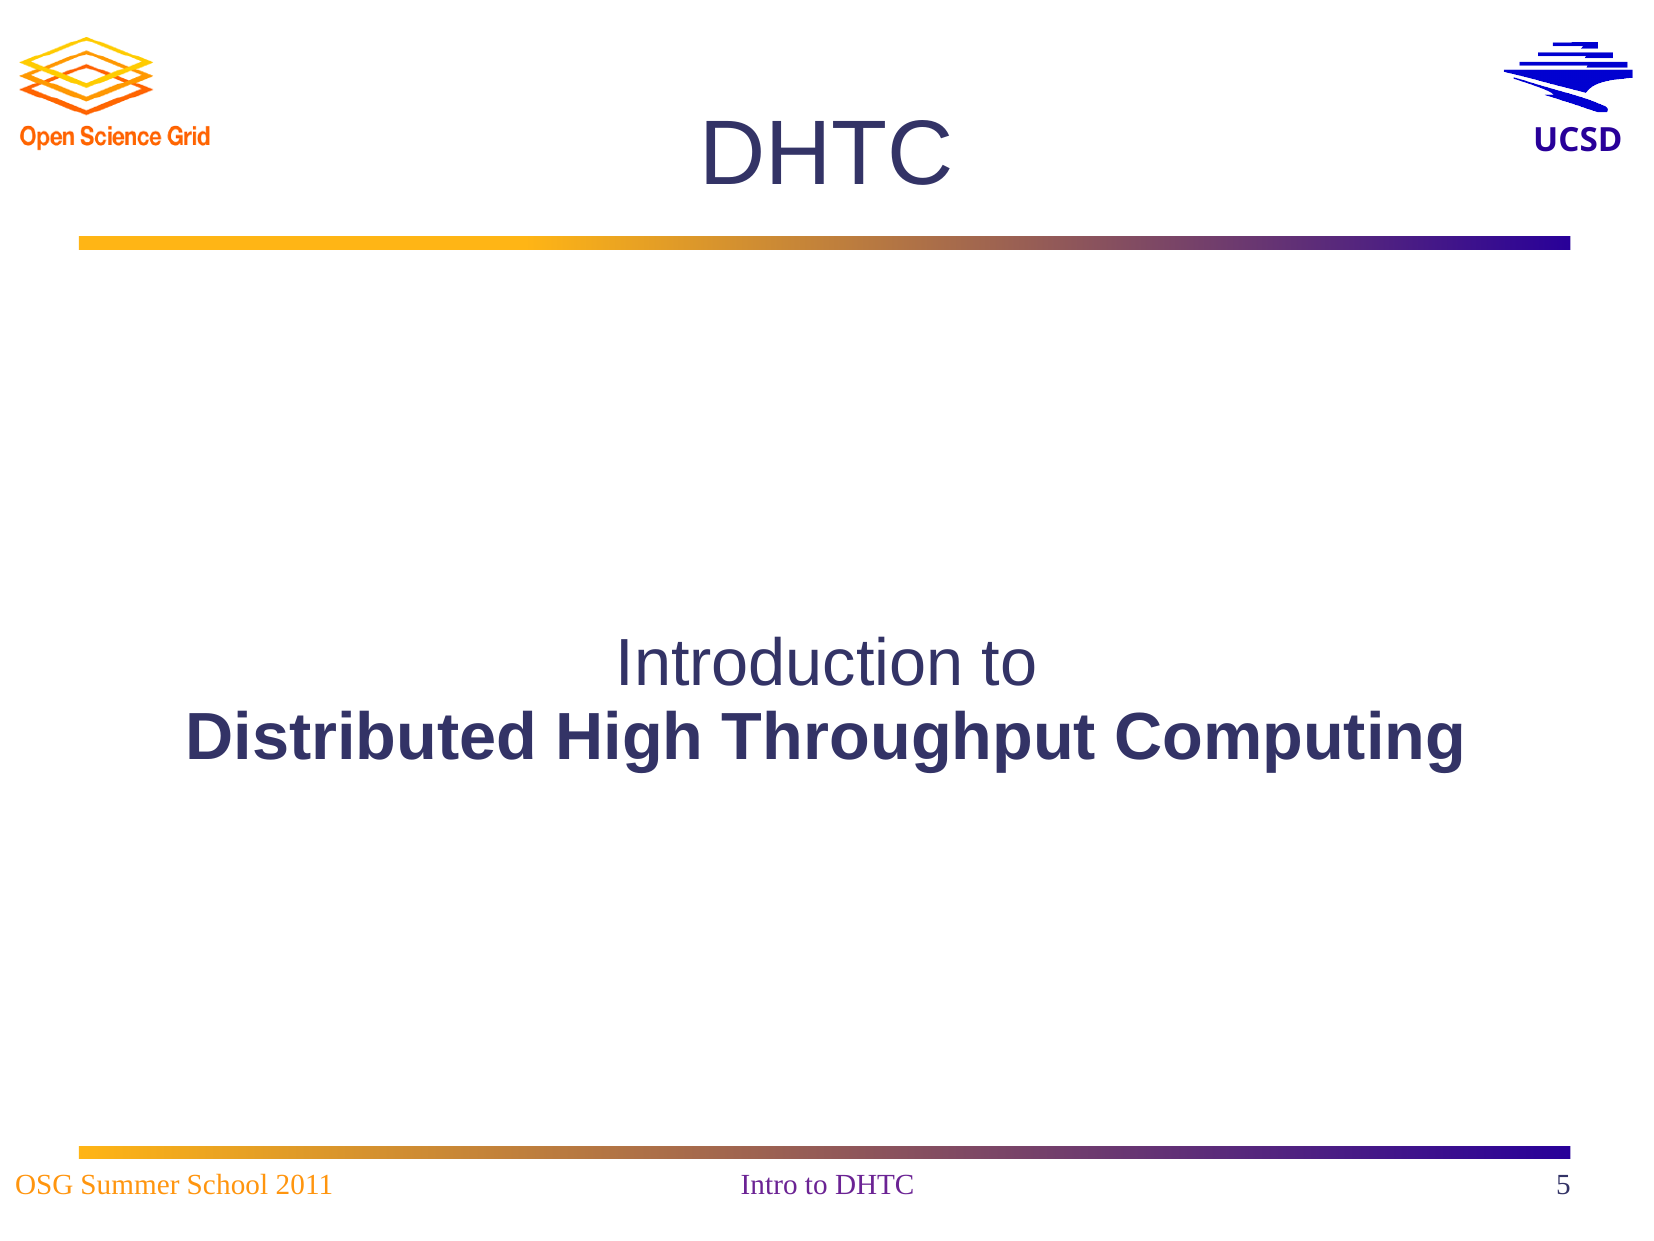

# DHTC
Introduction to
Distributed High Throughput Computing
OSG Summer School 2011
Intro to DHTC
5